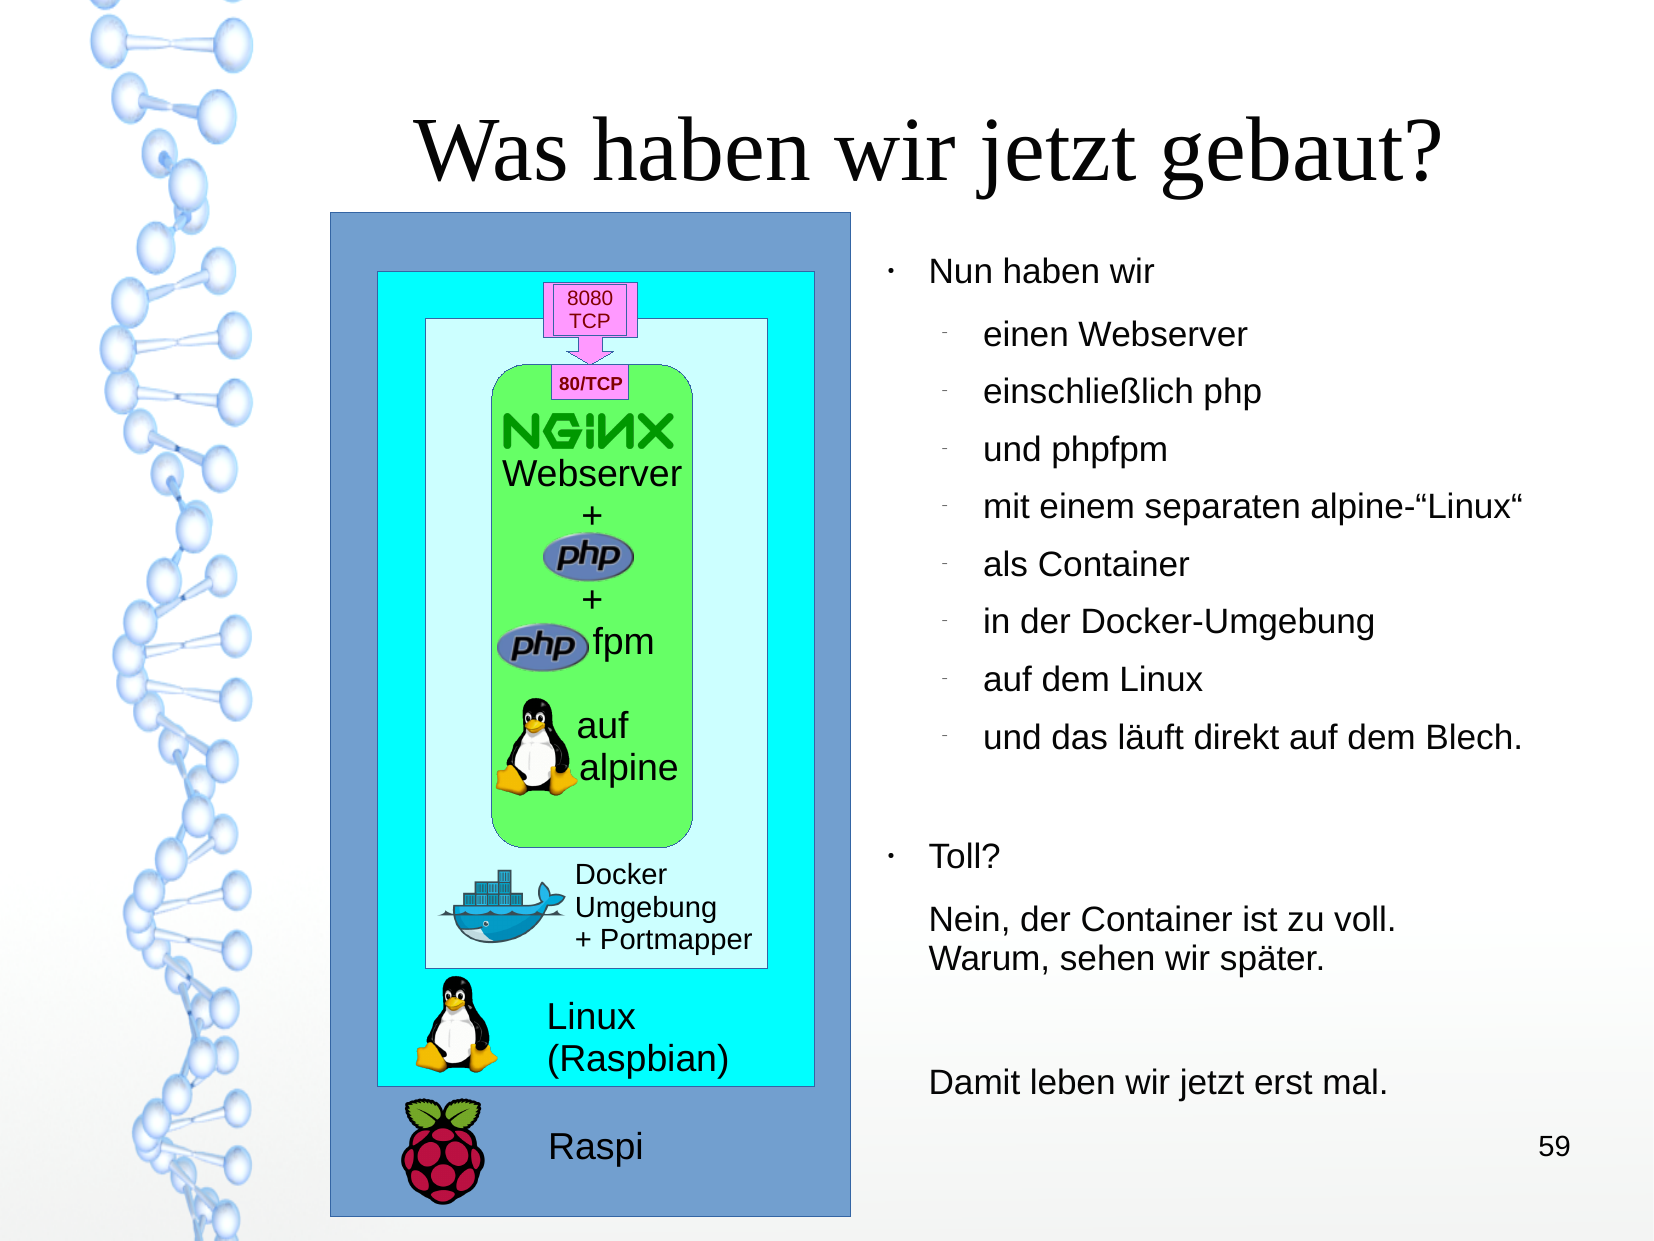

# Was haben wir jetzt gebaut?
 Raspi
Nun haben wir
einen Webserver
einschließlich php
und phpfpm
mit einem separaten alpine-“Linux“
als Container
in der Docker-Umgebung
auf dem Linux
und das läuft direkt auf dem Blech.
Toll?
Nein, der Container ist zu voll.
Warum, sehen wir später.
Damit leben wir jetzt erst mal.
Linux
 (Raspbian)
8080
TCP
80/TCP
Webserver
+
 +
 fpm
 auf
 alpine
Docker
Umgebung
+ Portmapper
59